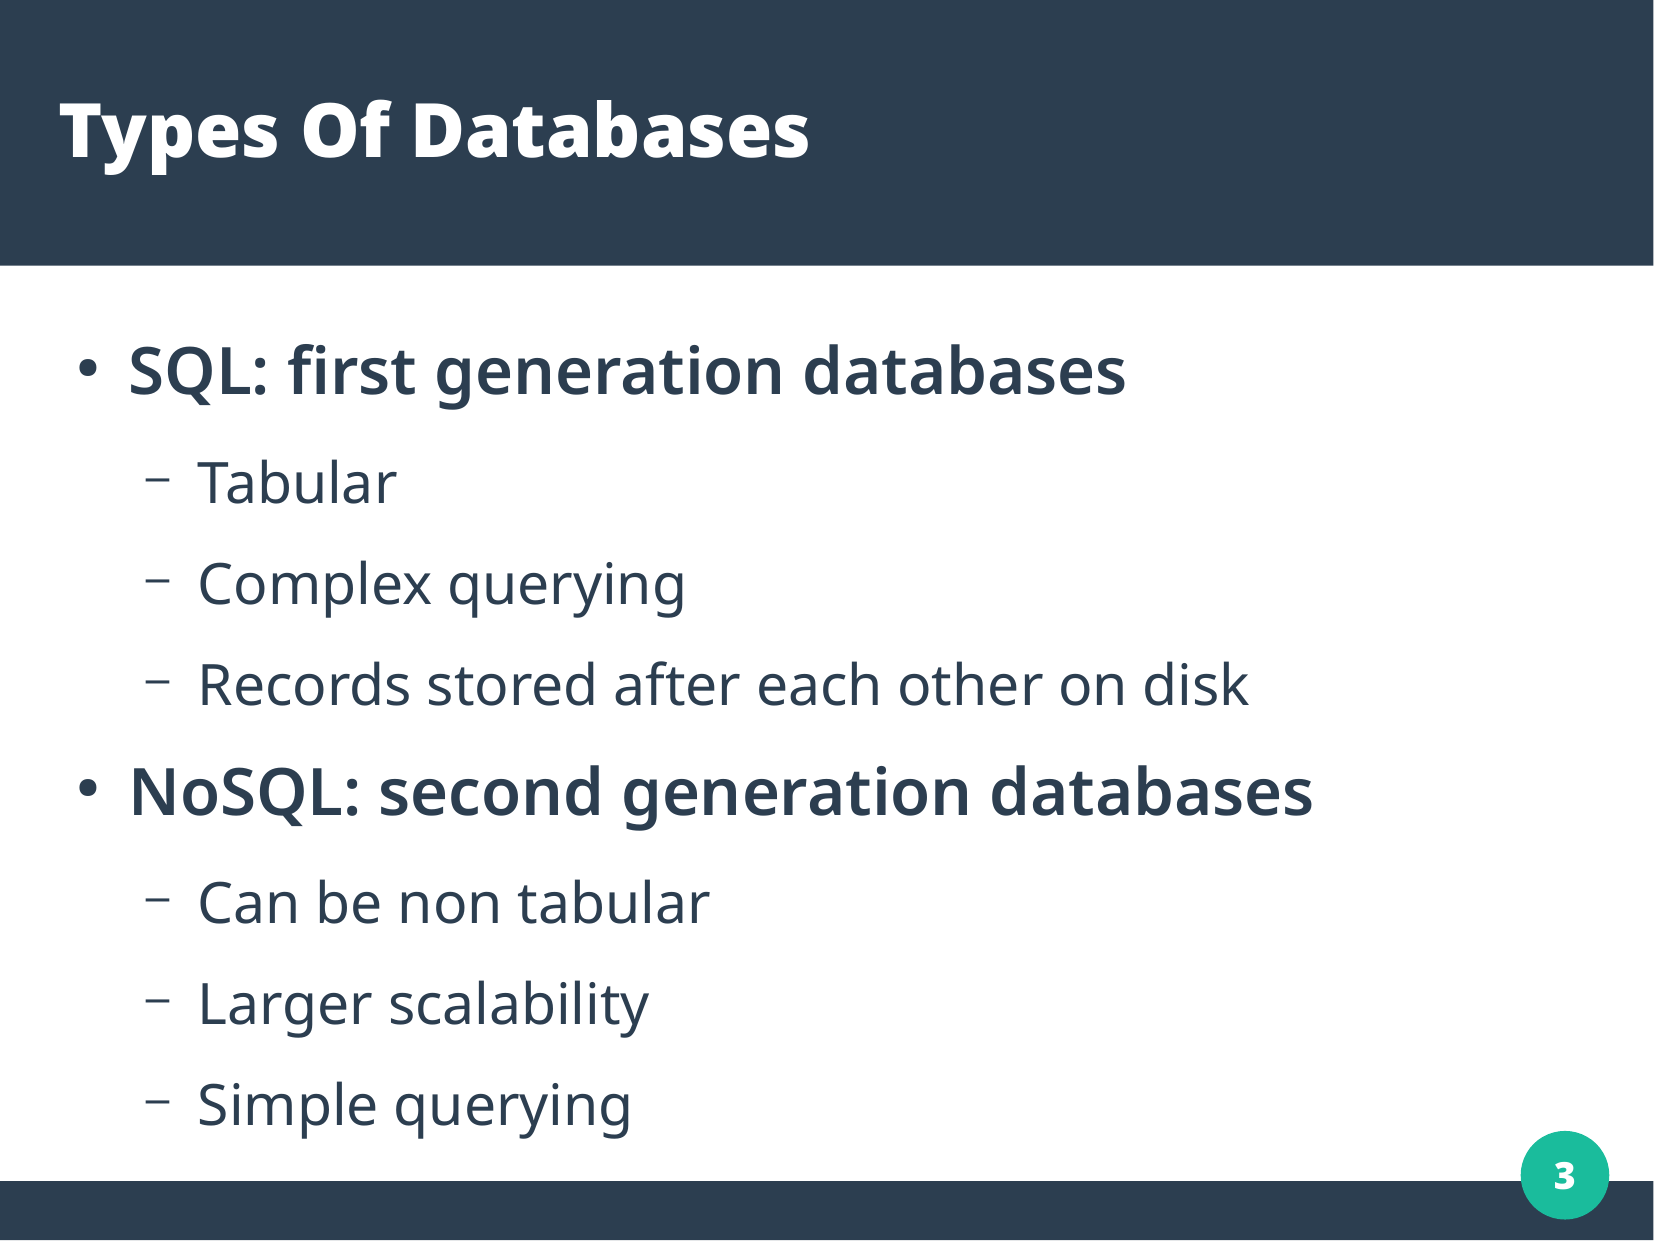

# Types Of Databases
SQL: first generation databases
Tabular
Complex querying
Records stored after each other on disk
NoSQL: second generation databases
Can be non tabular
Larger scalability
Simple querying
3